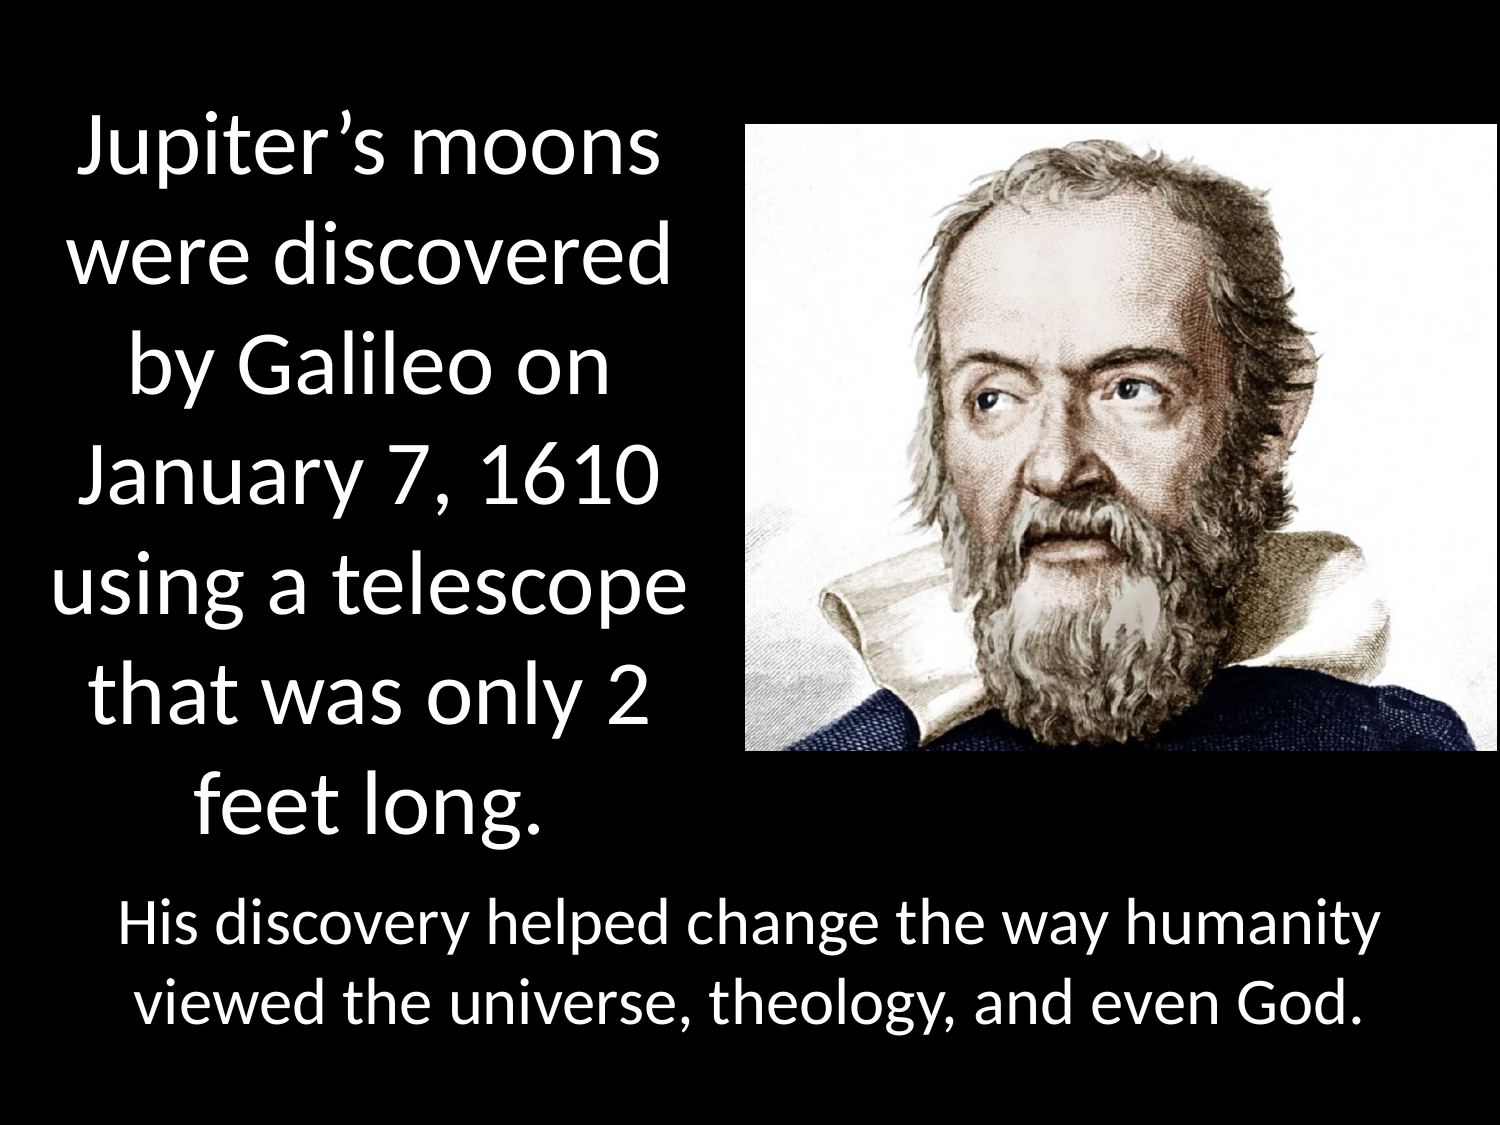

Jupiter’s moons were discovered by Galileo on January 7, 1610 using a telescope that was only 2 feet long.
His discovery helped change the way humanity viewed the universe, theology, and even God.